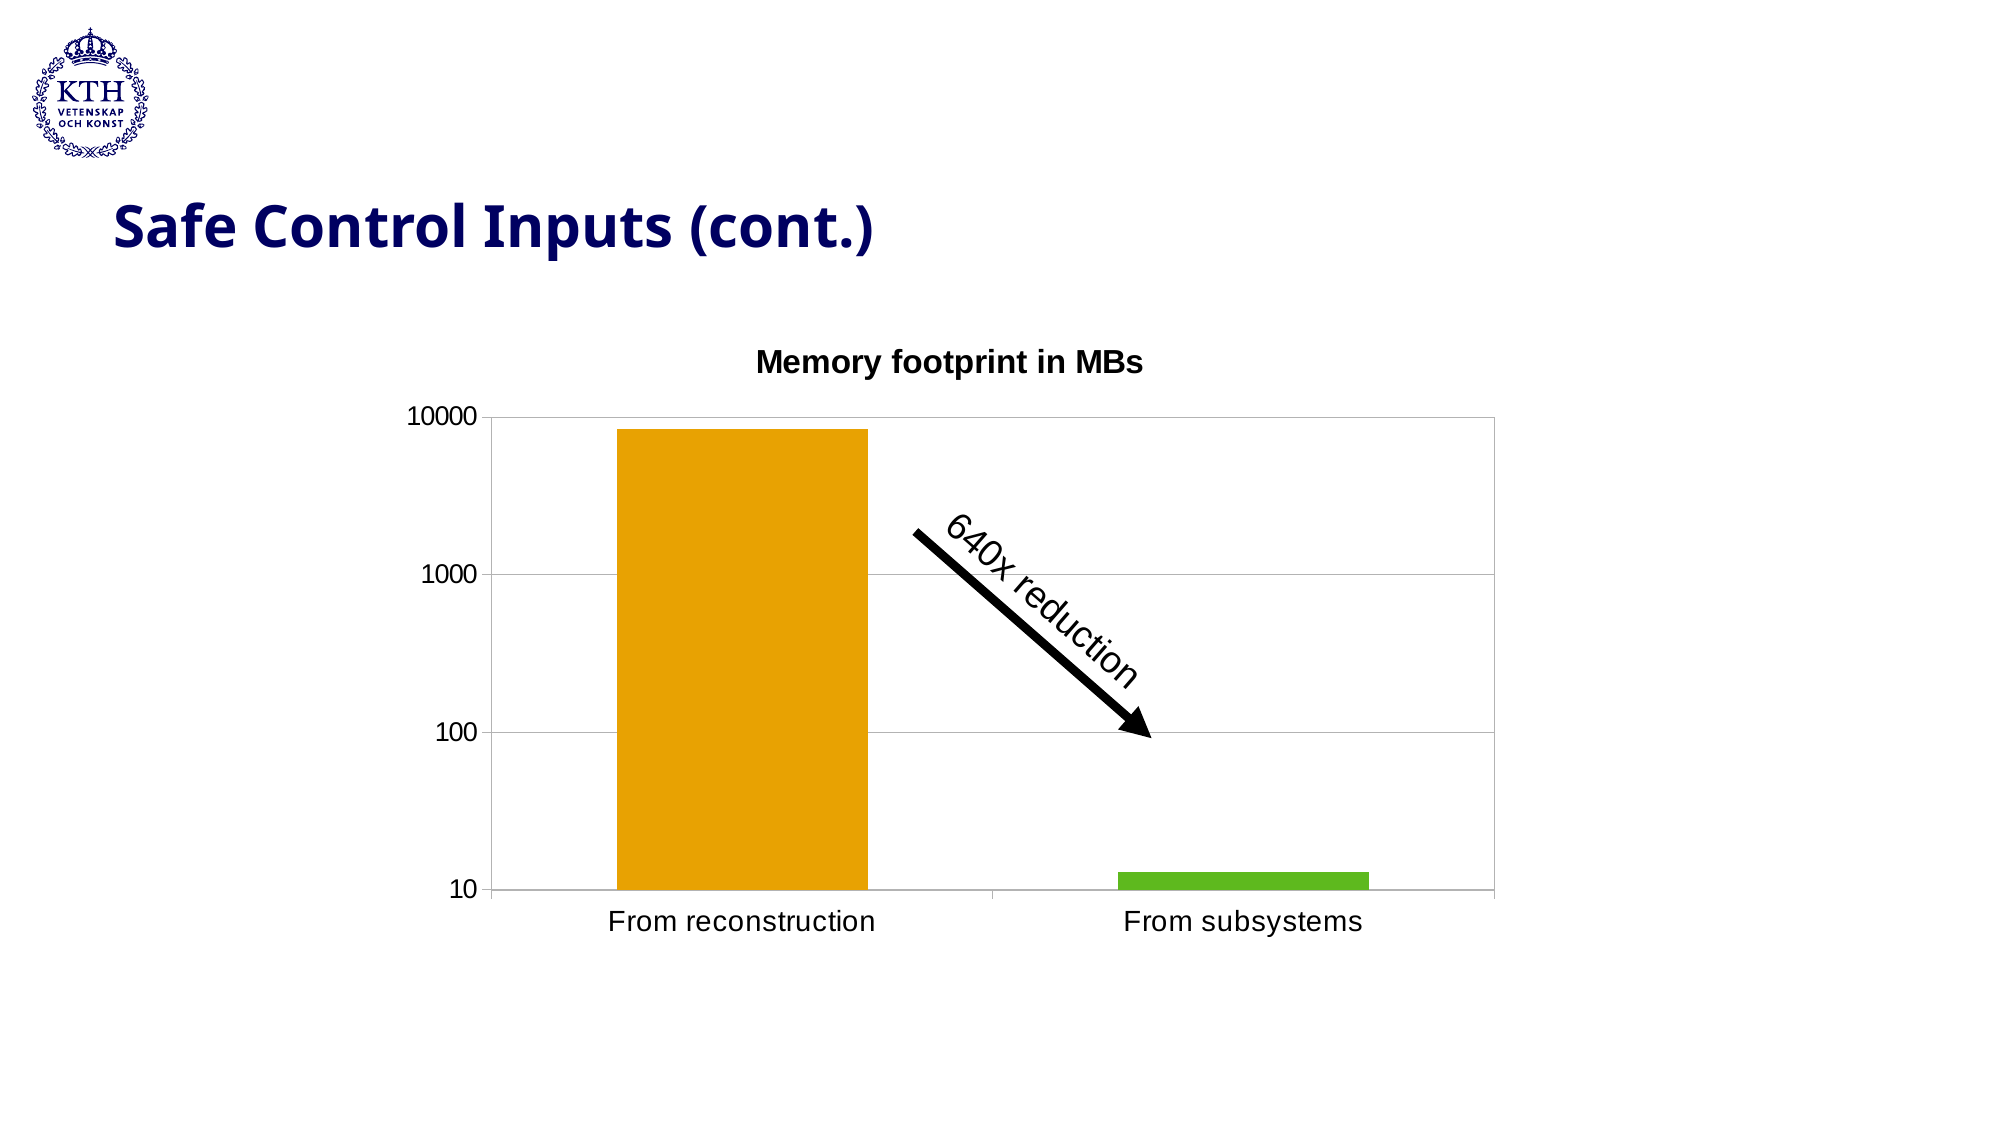

# Safe Control Inputs (cont.)
### Chart: Memory footprint in MBs
| Category | Row 2 |
|---|---|
| From reconstruction | 8353.1 |
| From subsystems | 13.0 |640x reduction